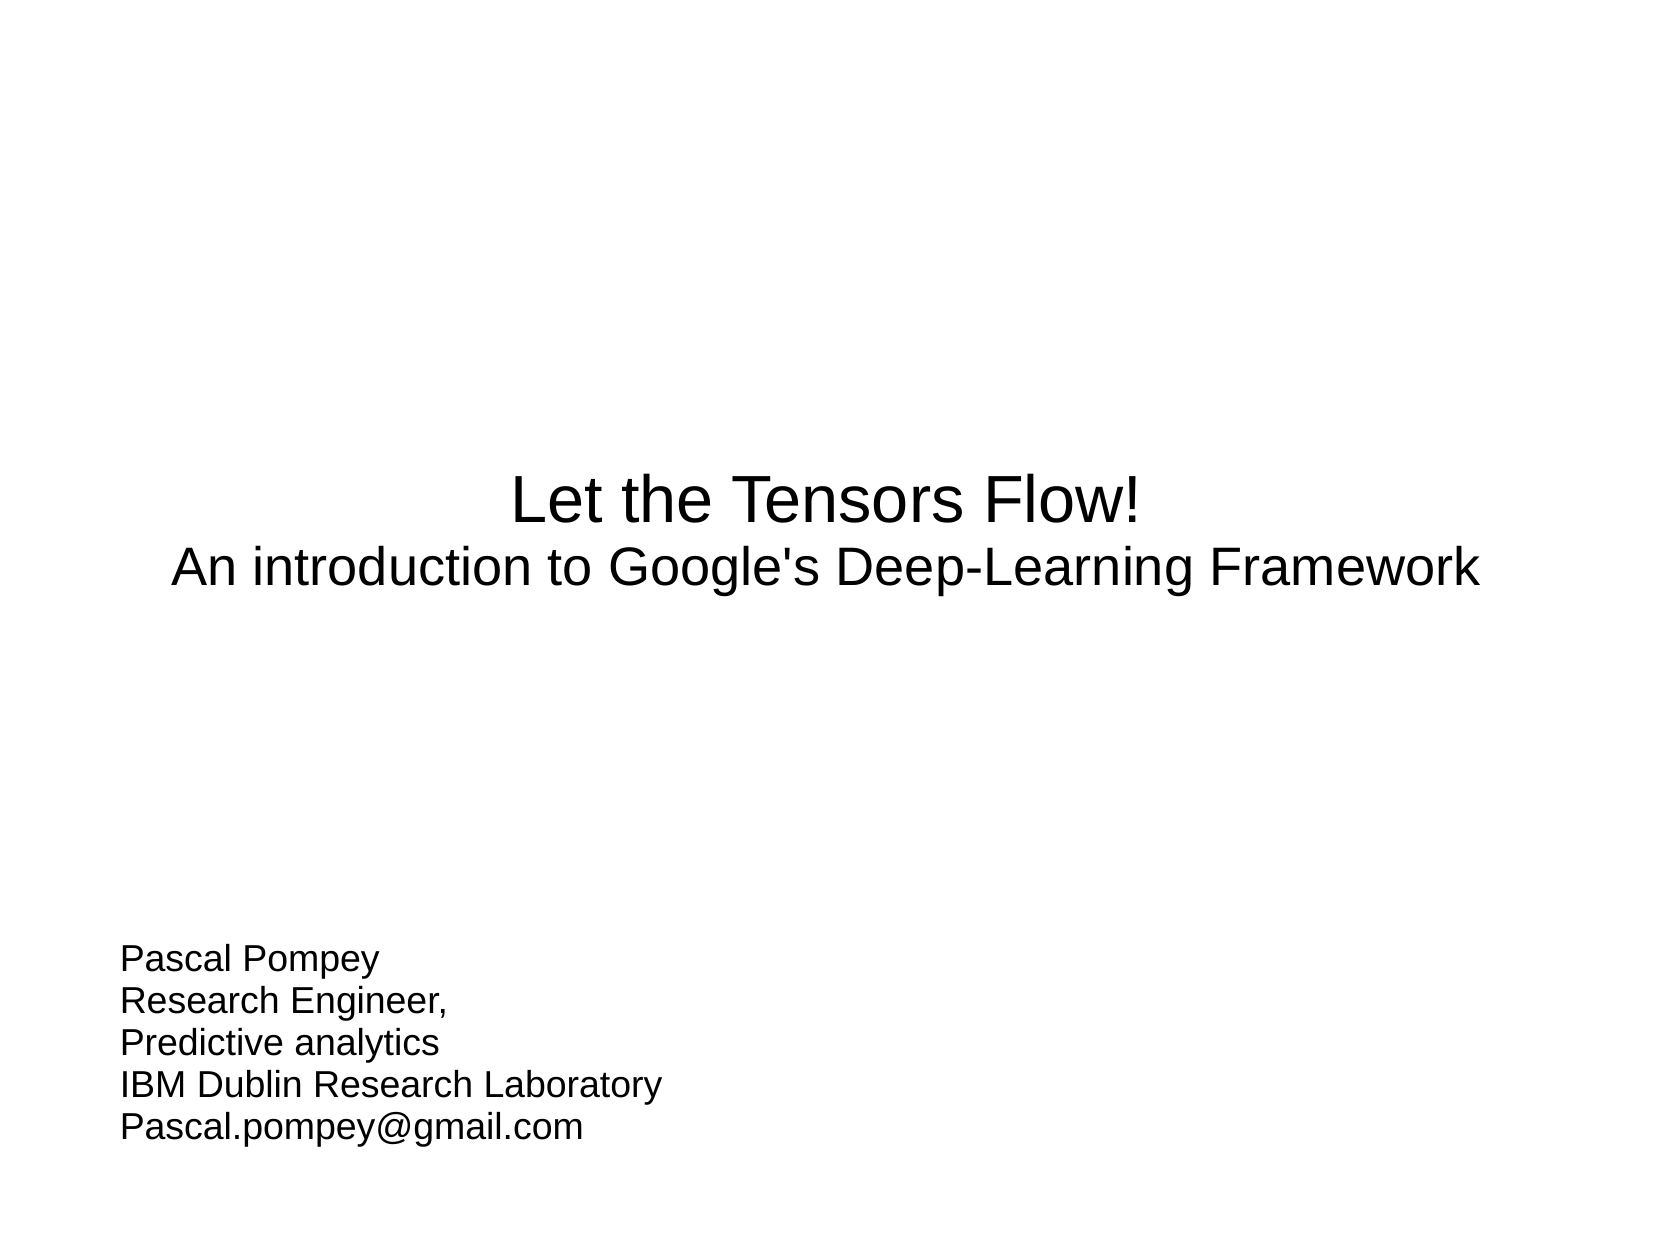

# Let the Tensors Flow!
An introduction to Google's Deep-Learning Framework
Pascal Pompey
Research Engineer,
Predictive analytics
IBM Dublin Research Laboratory
Pascal.pompey@gmail.com